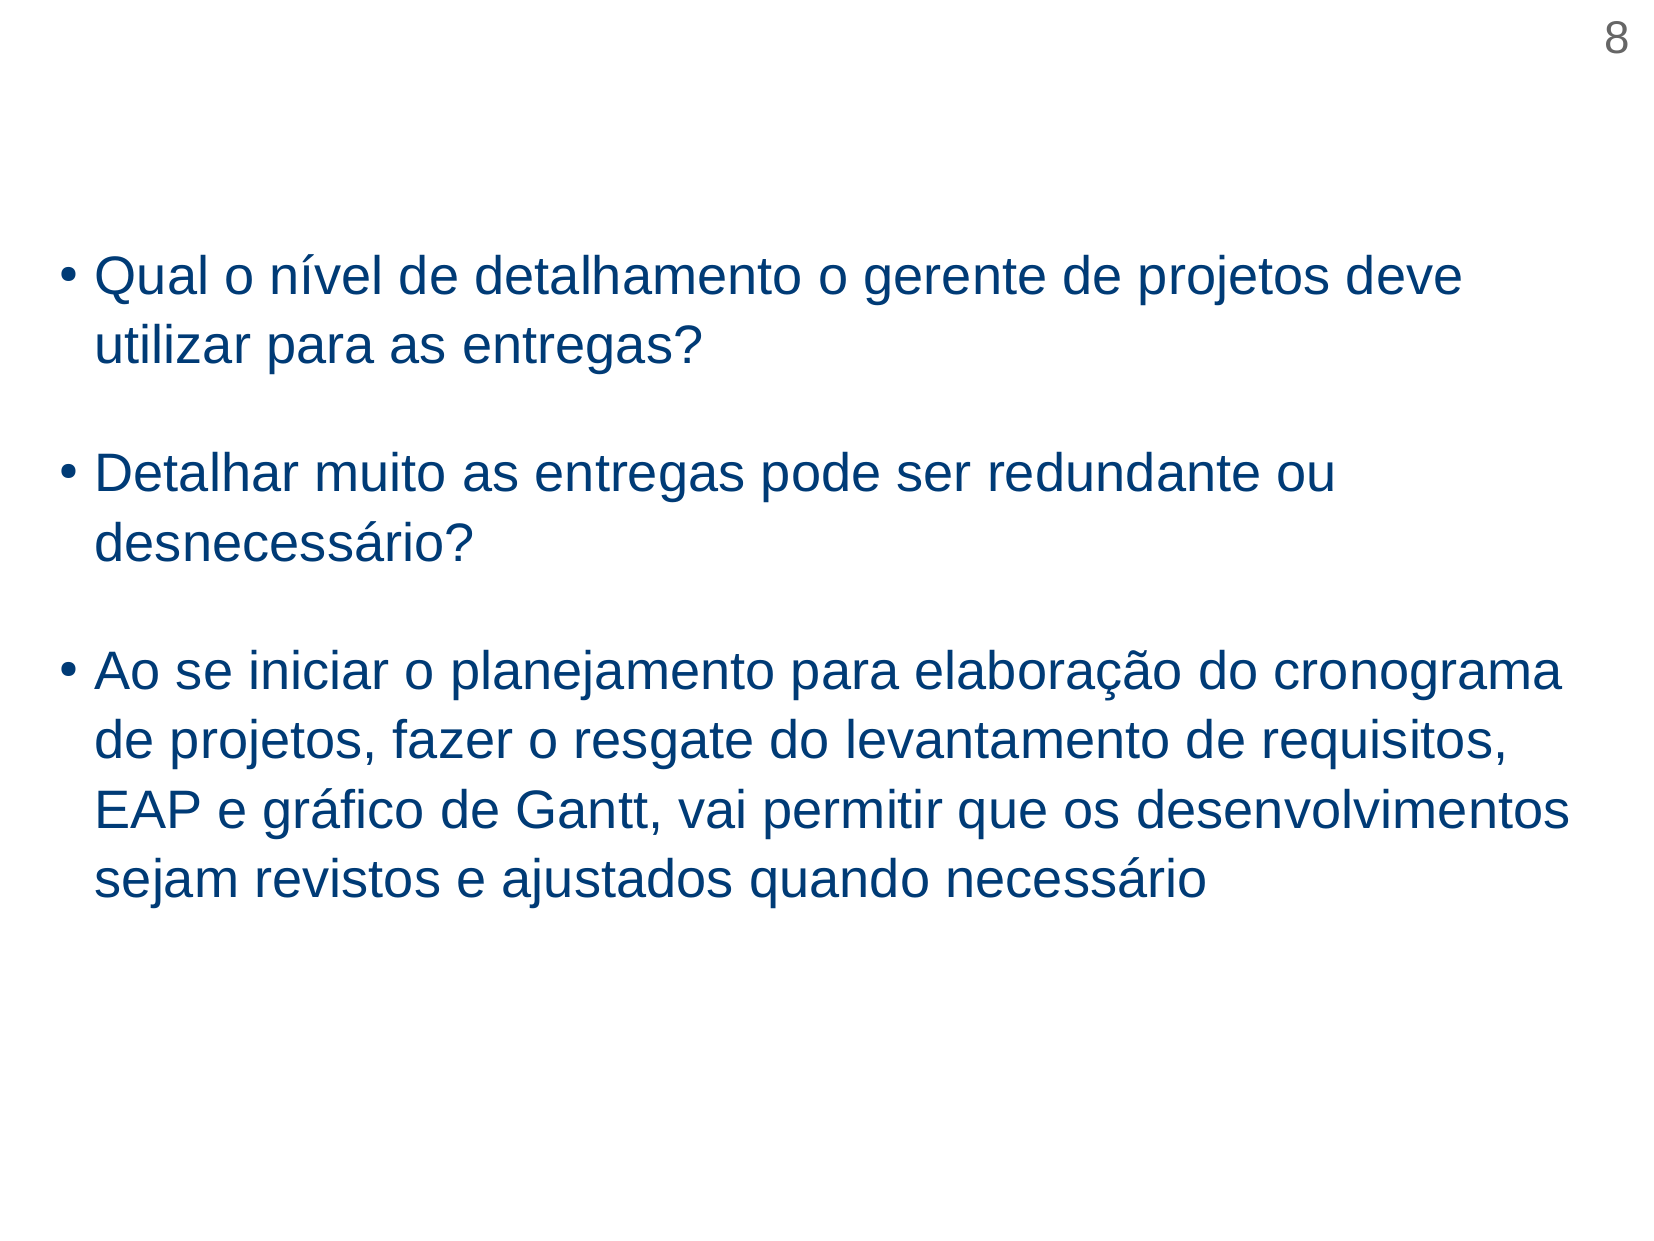

8
#
Qual o nível de detalhamento o gerente de projetos deve utilizar para as entregas?
Detalhar muito as entregas pode ser redundante ou desnecessário?
Ao se iniciar o planejamento para elaboração do cronograma de projetos, fazer o resgate do levantamento de requisitos, EAP e gráfico de Gantt, vai permitir que os desenvolvimentos sejam revistos e ajustados quando necessário